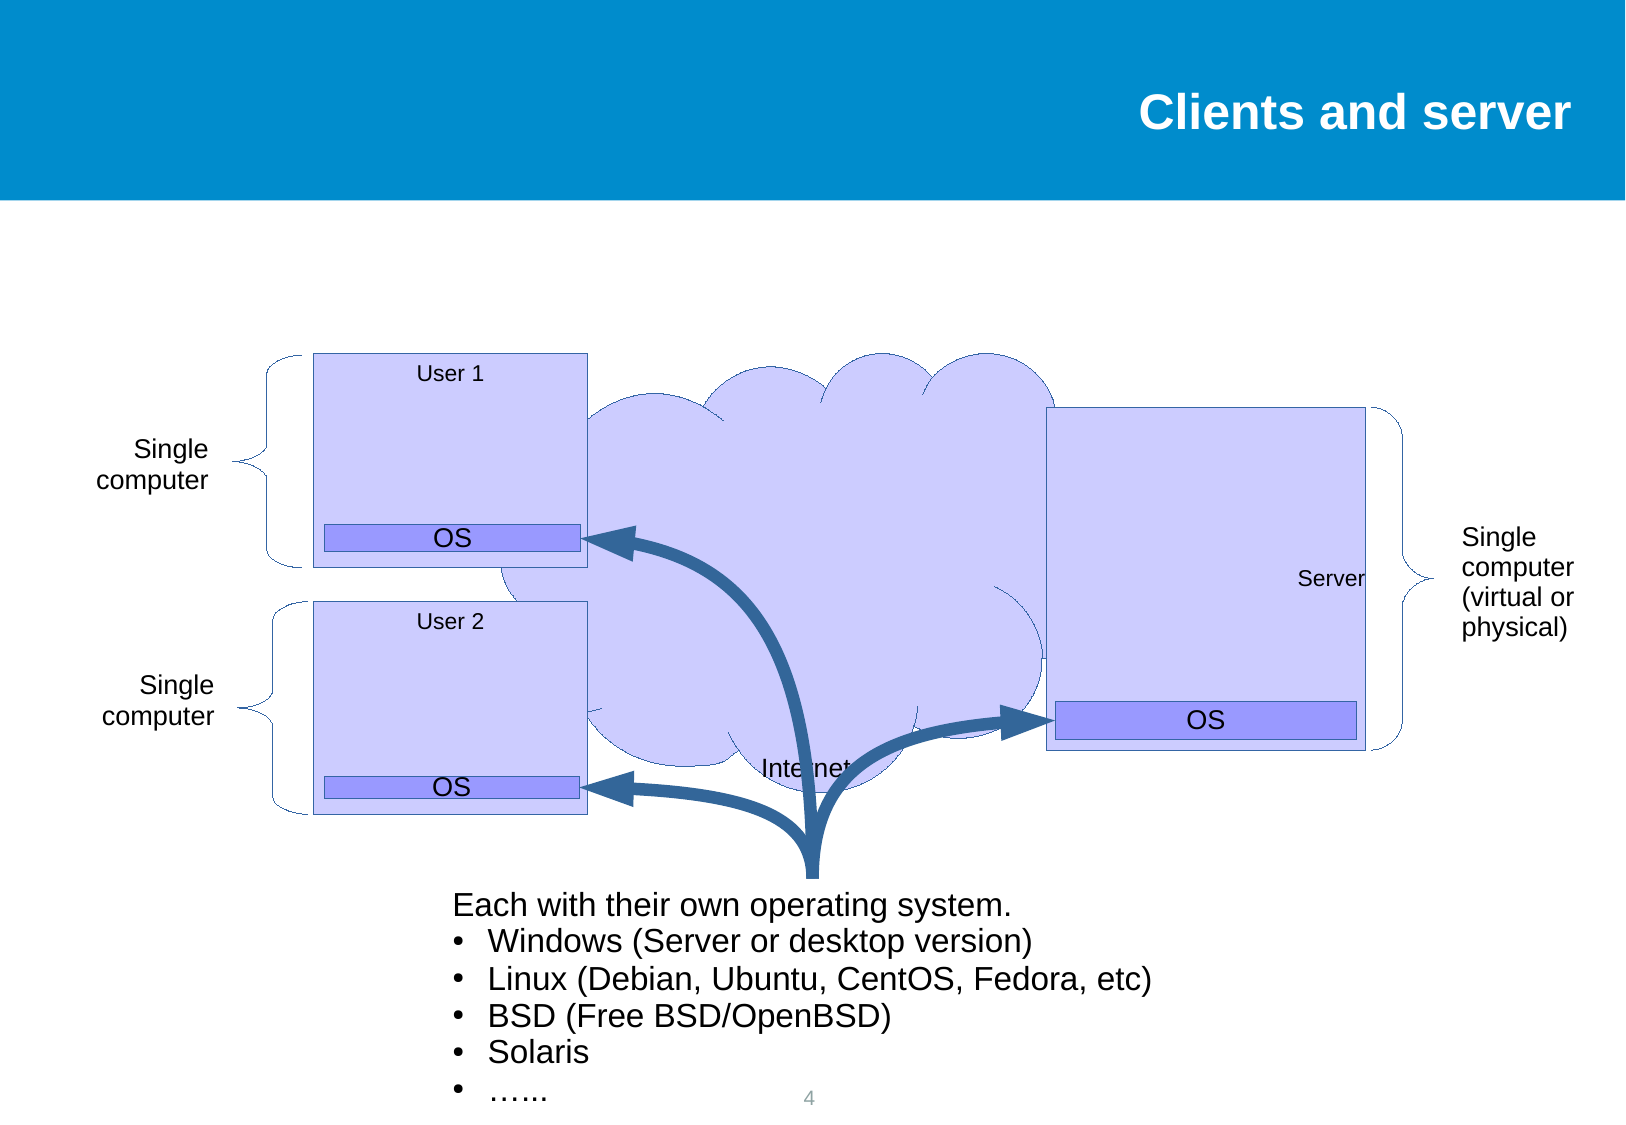

# Clients and server
User 1
Internet
Server
Single computer
Single computer
(virtual or physical)
OS
User 2
Single computer
OS
OS
Each with their own operating system.
Windows (Server or desktop version)
Linux (Debian, Ubuntu, CentOS, Fedora, etc)
BSD (Free BSD/OpenBSD)
Solaris
…...